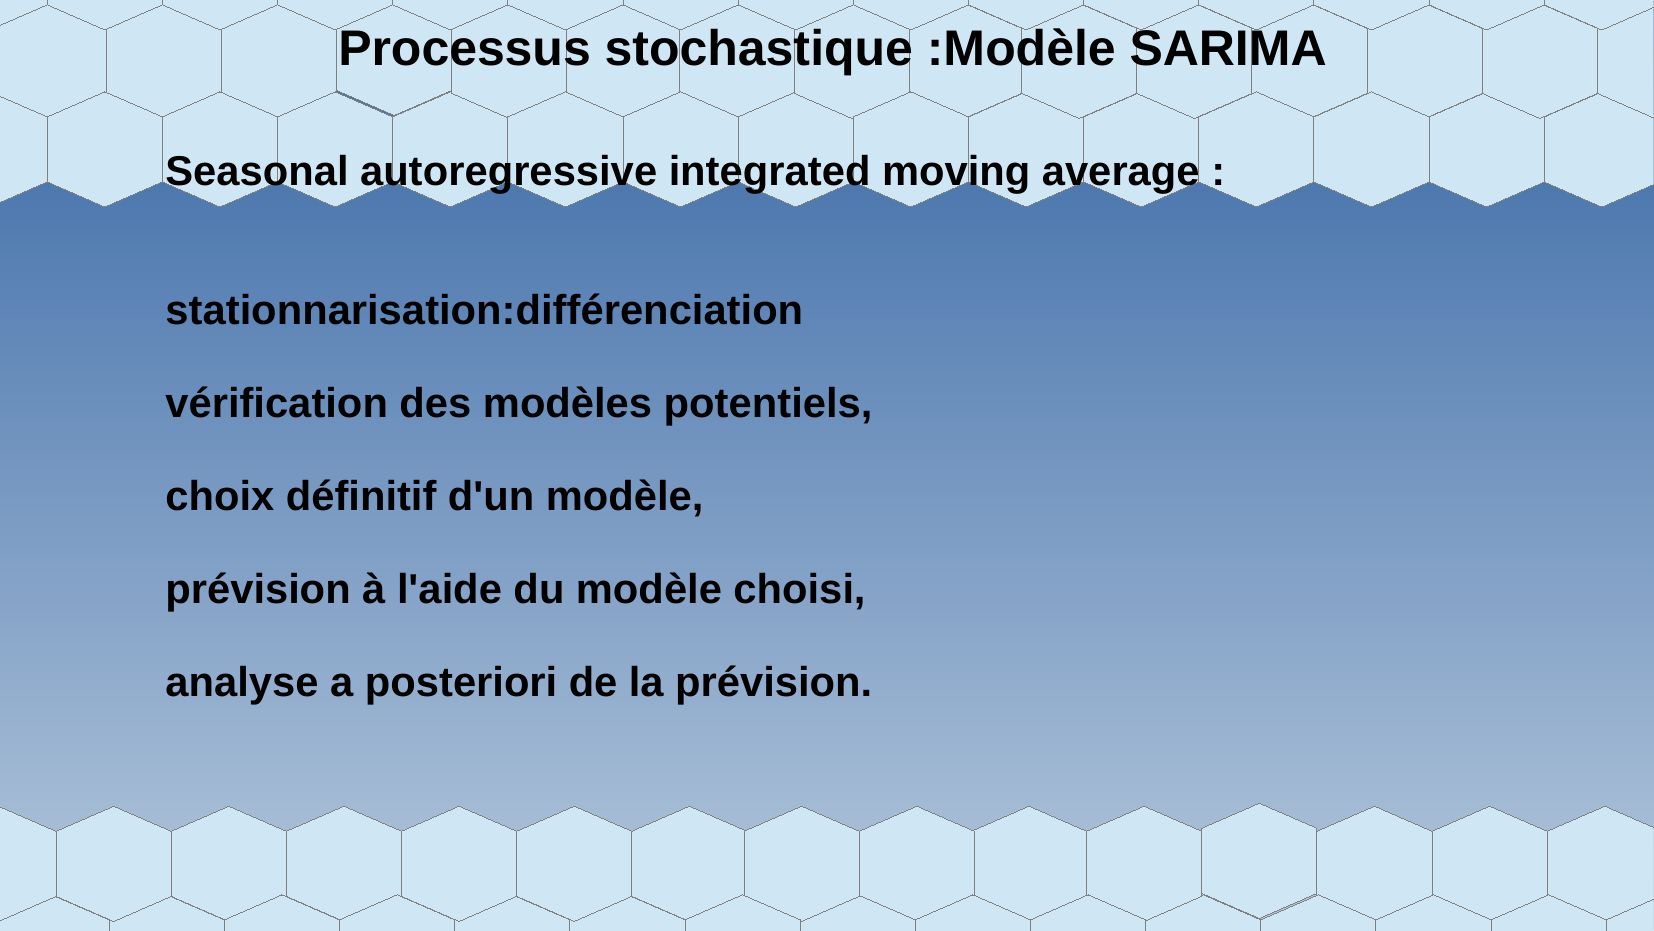

# Processus stochastique :Modèle SARIMA
Seasonal autoregressive integrated moving average :
stationnarisation:différenciation
vérification des modèles potentiels,
choix définitif d'un modèle,
prévision à l'aide du modèle choisi,
analyse a posteriori de la prévision.